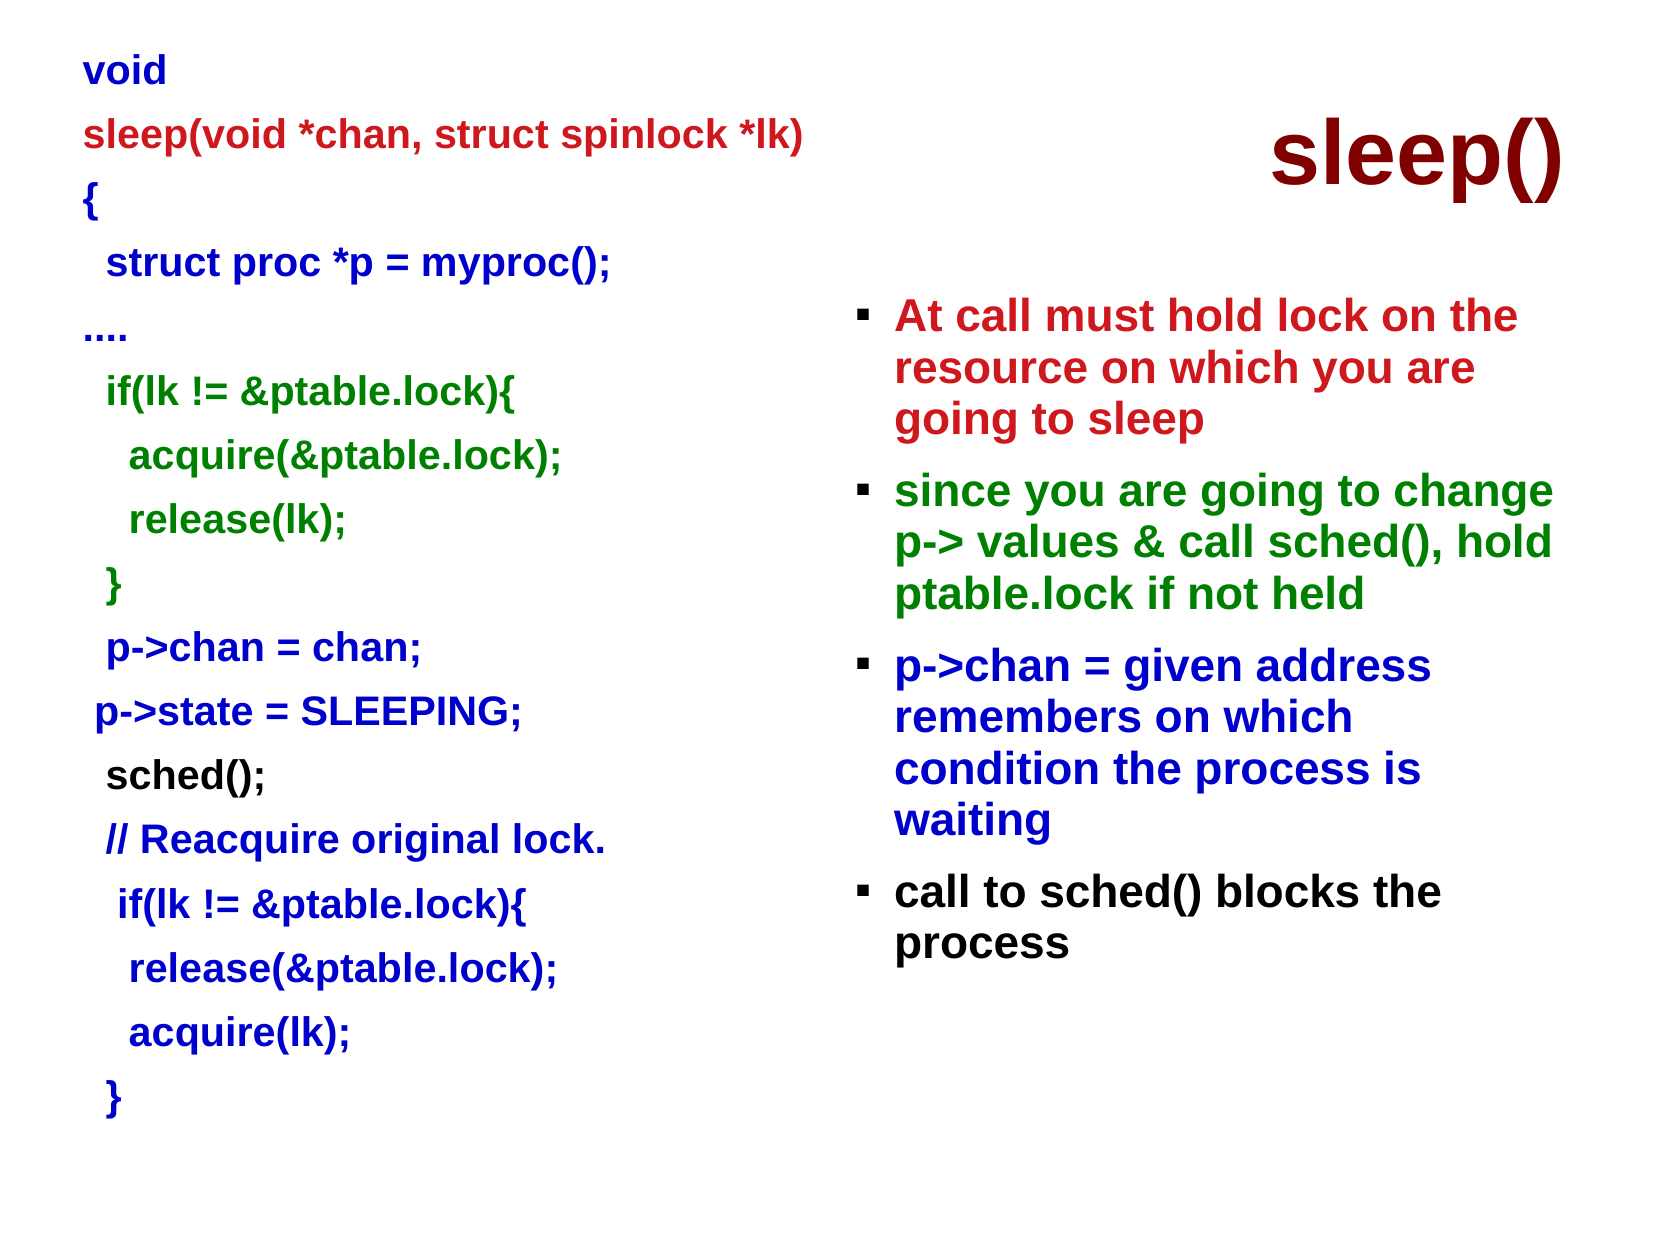

# sleep()
void
sleep(void *chan, struct spinlock *lk)
{
 struct proc *p = myproc();
....
 if(lk != &ptable.lock){
 acquire(&ptable.lock);
 release(lk);
 }
 p->chan = chan;
 p->state = SLEEPING;
 sched();
 // Reacquire original lock.
 if(lk != &ptable.lock){
 release(&ptable.lock);
 acquire(lk);
 }
At call must hold lock on the resource on which you are going to sleep
since you are going to change p-> values & call sched(), hold ptable.lock if not held
p->chan = given address remembers on which condition the process is waiting
call to sched() blocks the process